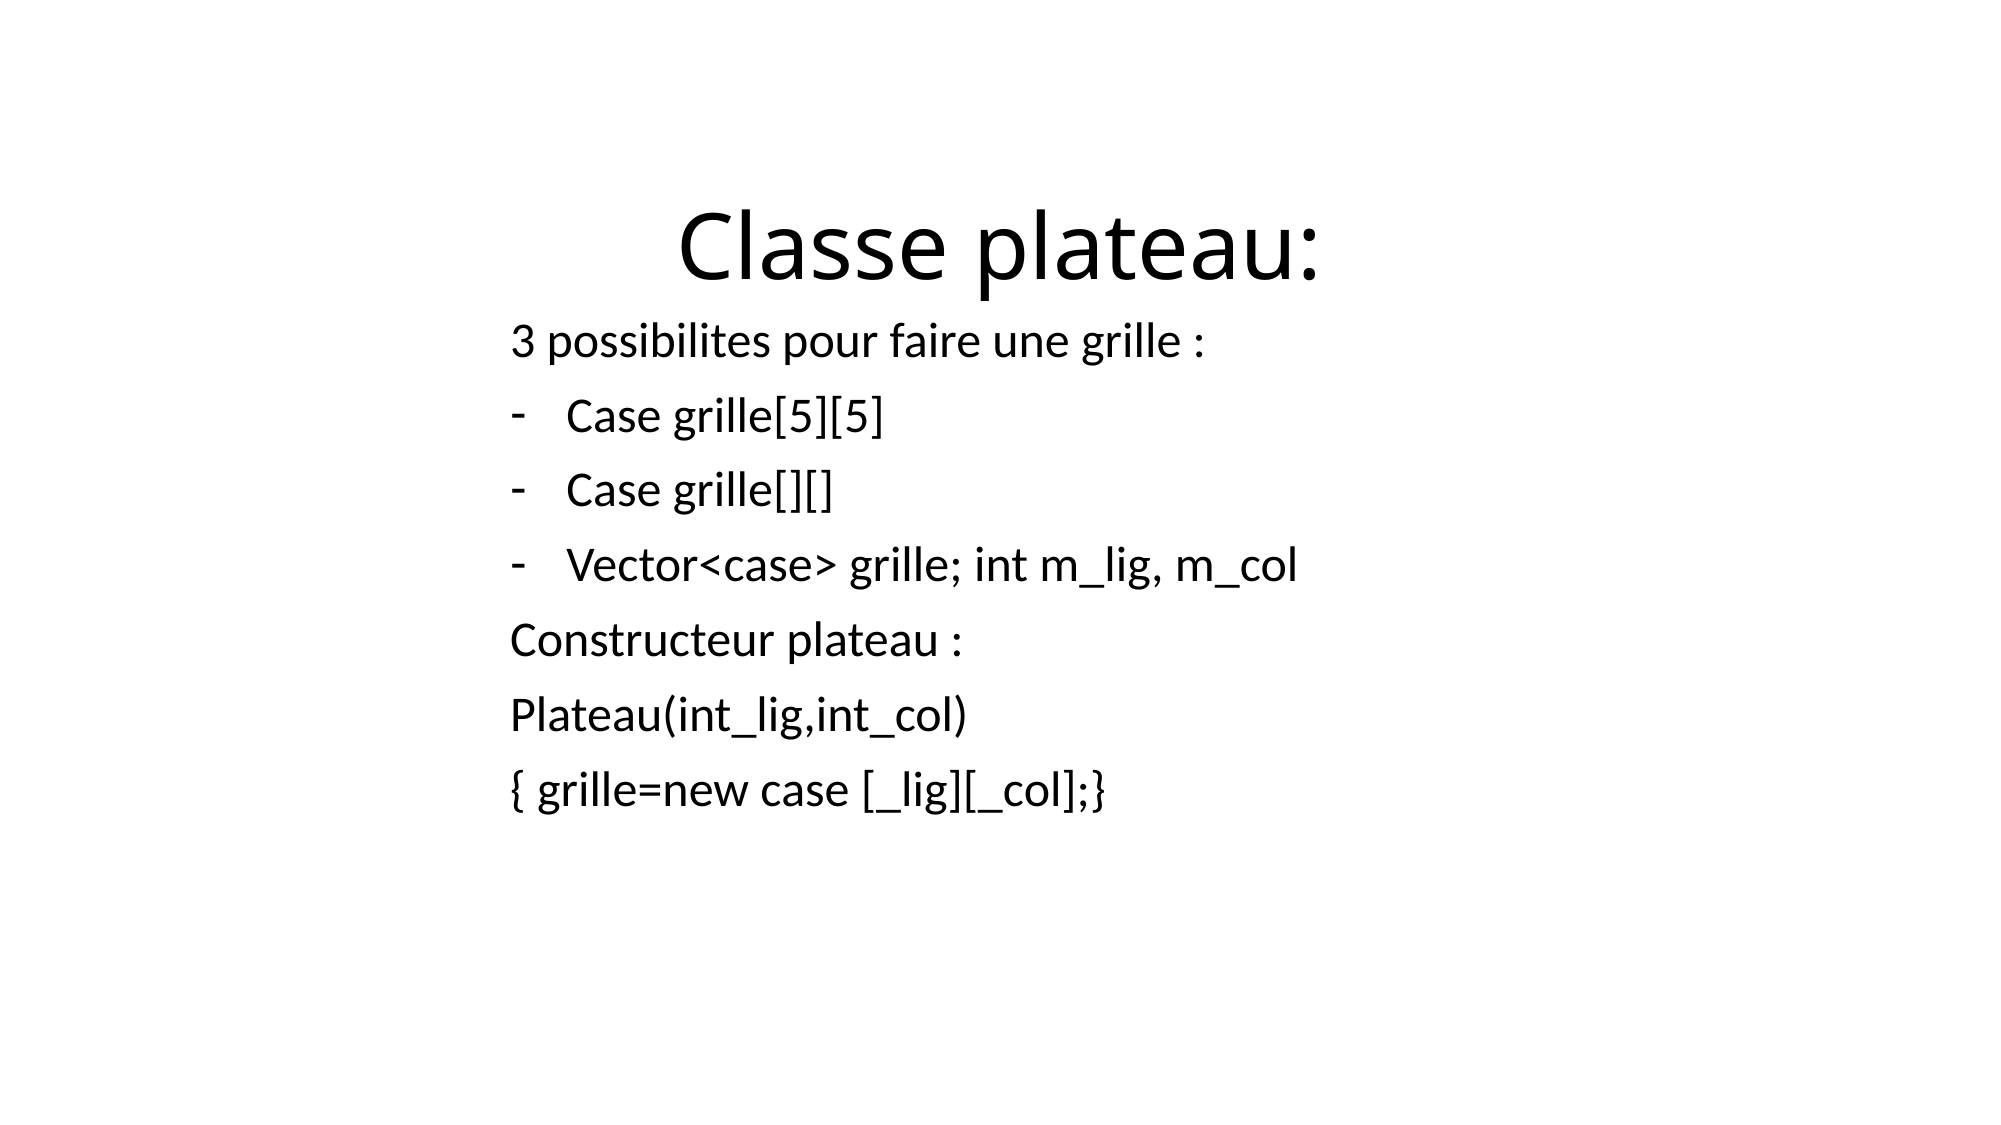

# Classe plateau:
3 possibilites pour faire une grille :
Case grille[5][5]
Case grille[][]
Vector<case> grille; int m_lig, m_col
Constructeur plateau :
Plateau(int_lig,int_col)
{ grille=new case [_lig][_col];}